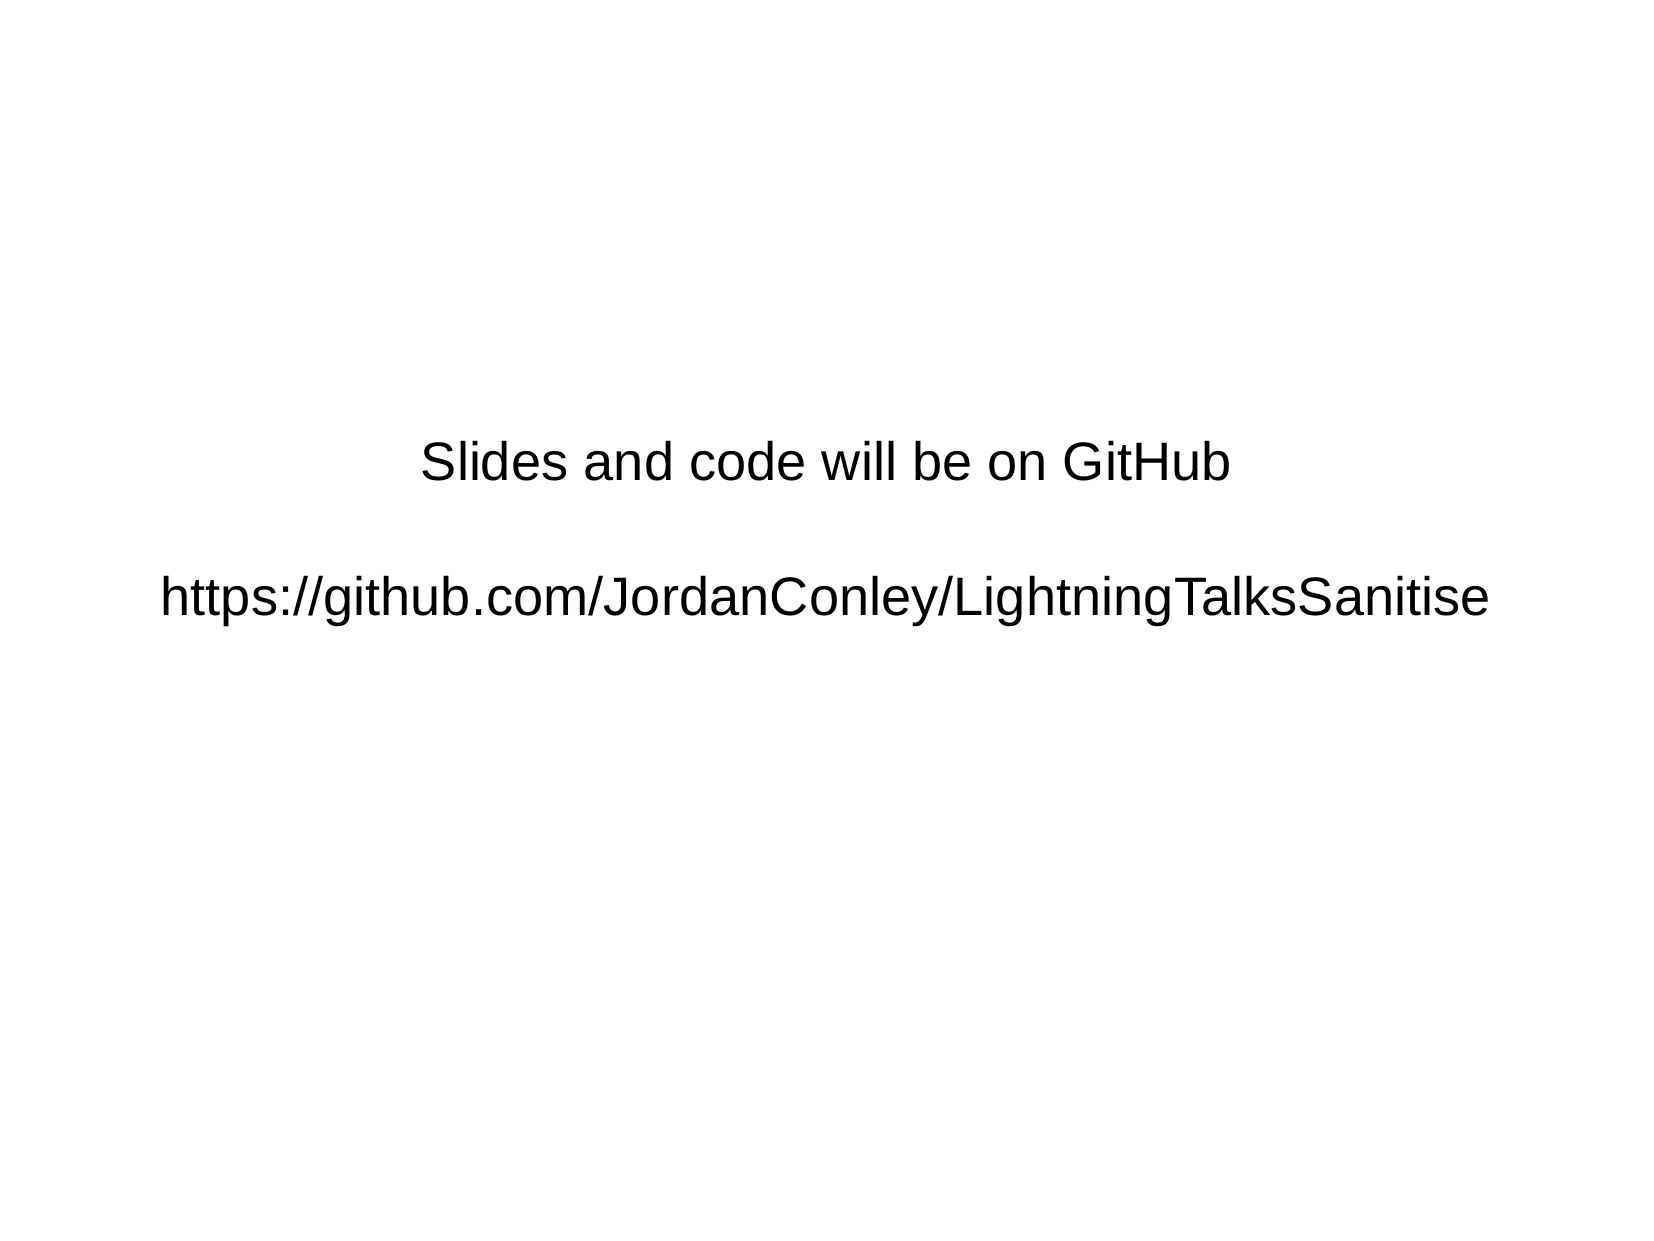

# Slides and code will be on GitHub
https://github.com/JordanConley/LightningTalksSanitise